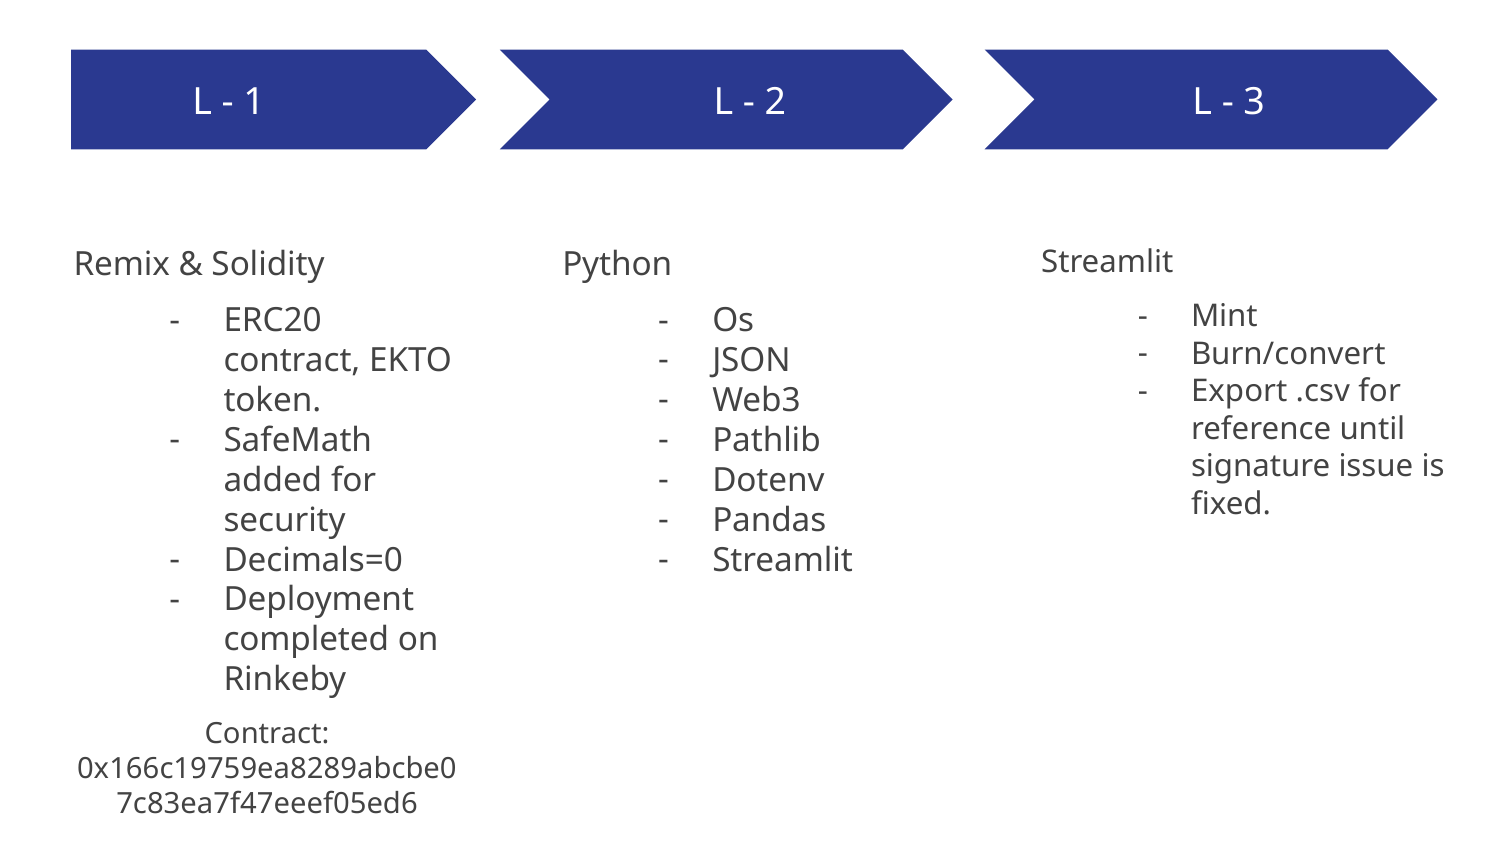

L - 1
L - 2
L - 3
# Remix & Solidity
ERC20 contract, EKTO token.
SafeMath added for security
Decimals=0
Deployment completed on Rinkeby
Contract: 0x166c19759ea8289abcbe07c83ea7f47eeef05ed6
Python
Os
JSON
Web3
Pathlib
Dotenv
Pandas
Streamlit
Streamlit
Mint
Burn/convert
Export .csv for reference until signature issue is fixed.